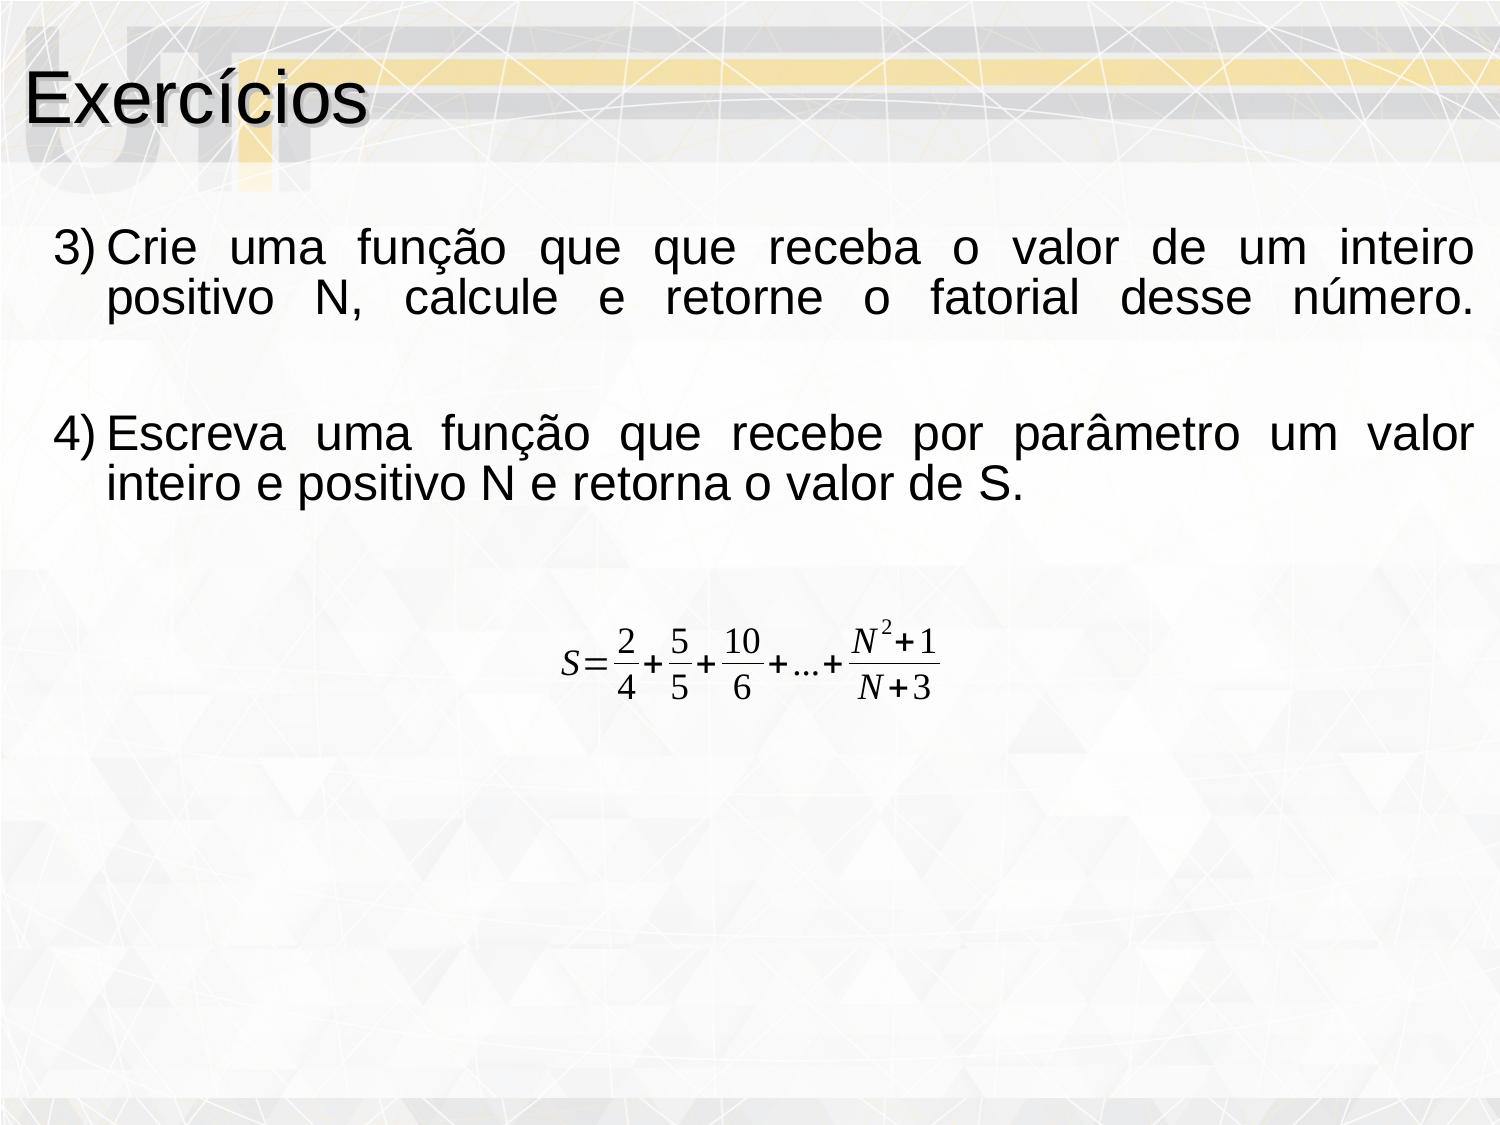

# Exercícios
Crie uma função que que receba o valor de um inteiro positivo N, calcule e retorne o fatorial desse número.
Escreva uma função que recebe por parâmetro um valor inteiro e positivo N e retorna o valor de S.